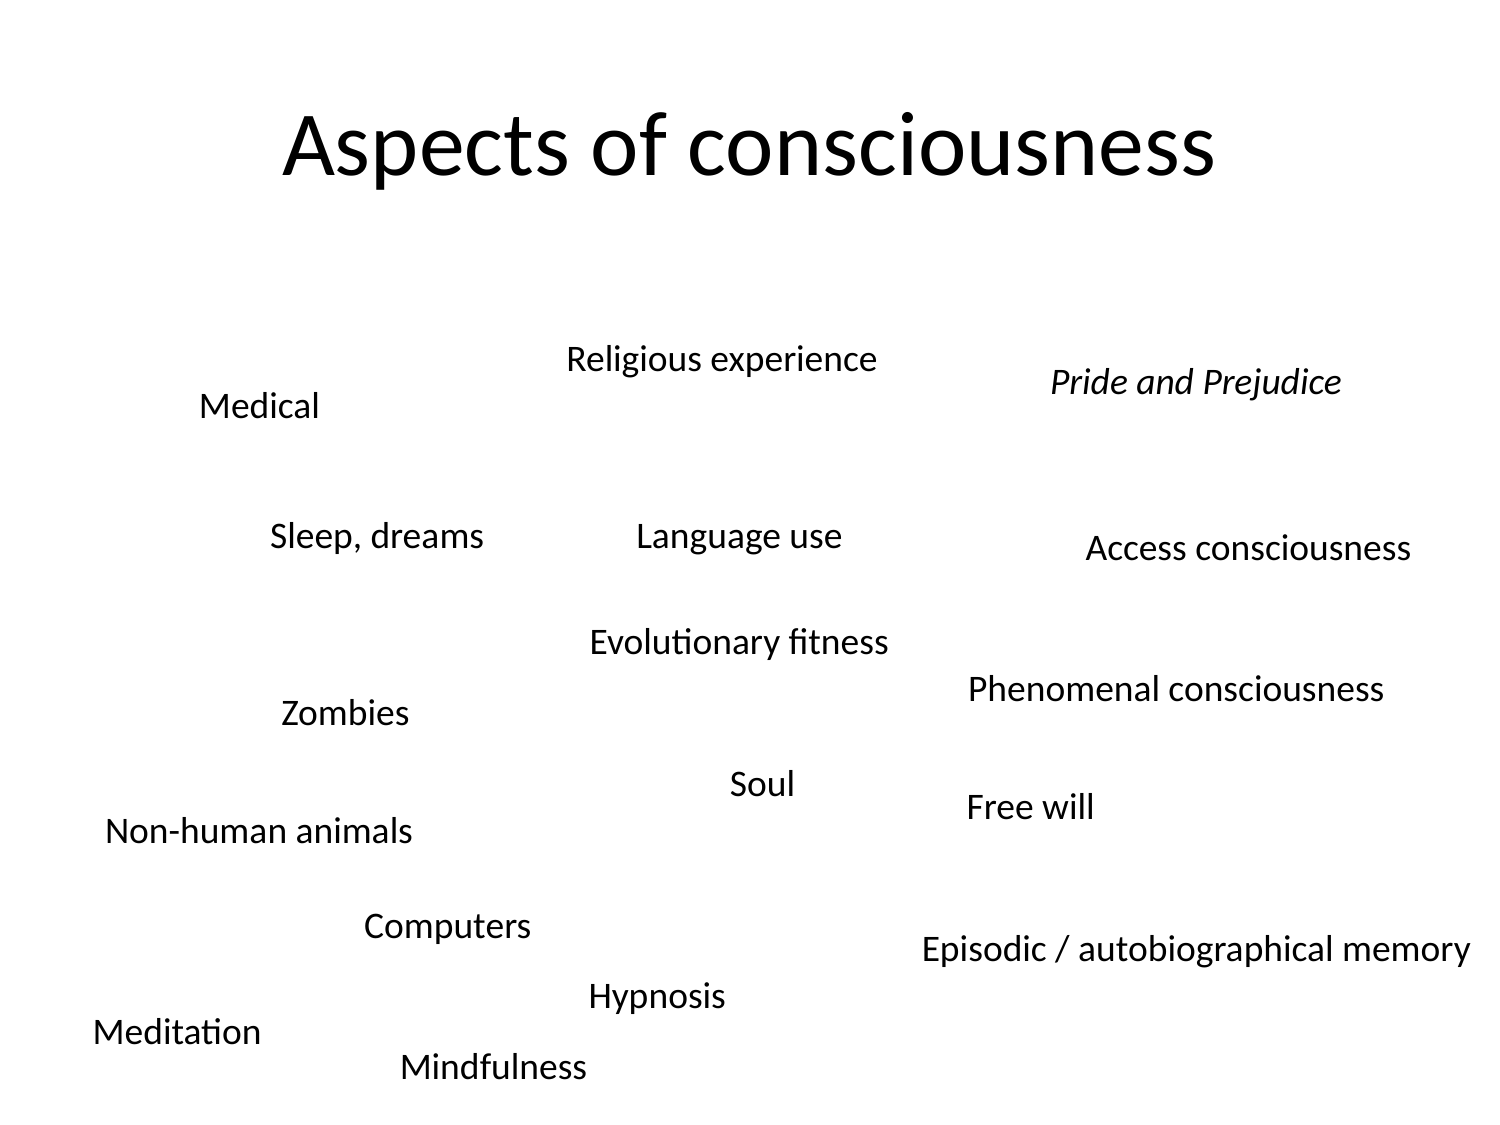

# Aspects of consciousness
Religious experience
Pride and Prejudice
Medical
Sleep, dreams
Language use
Access consciousness
Evolutionary fitness
Phenomenal consciousness
Zombies
Soul
Free will
Non-human animals
Computers
Episodic / autobiographical memory
Hypnosis
Meditation
Mindfulness